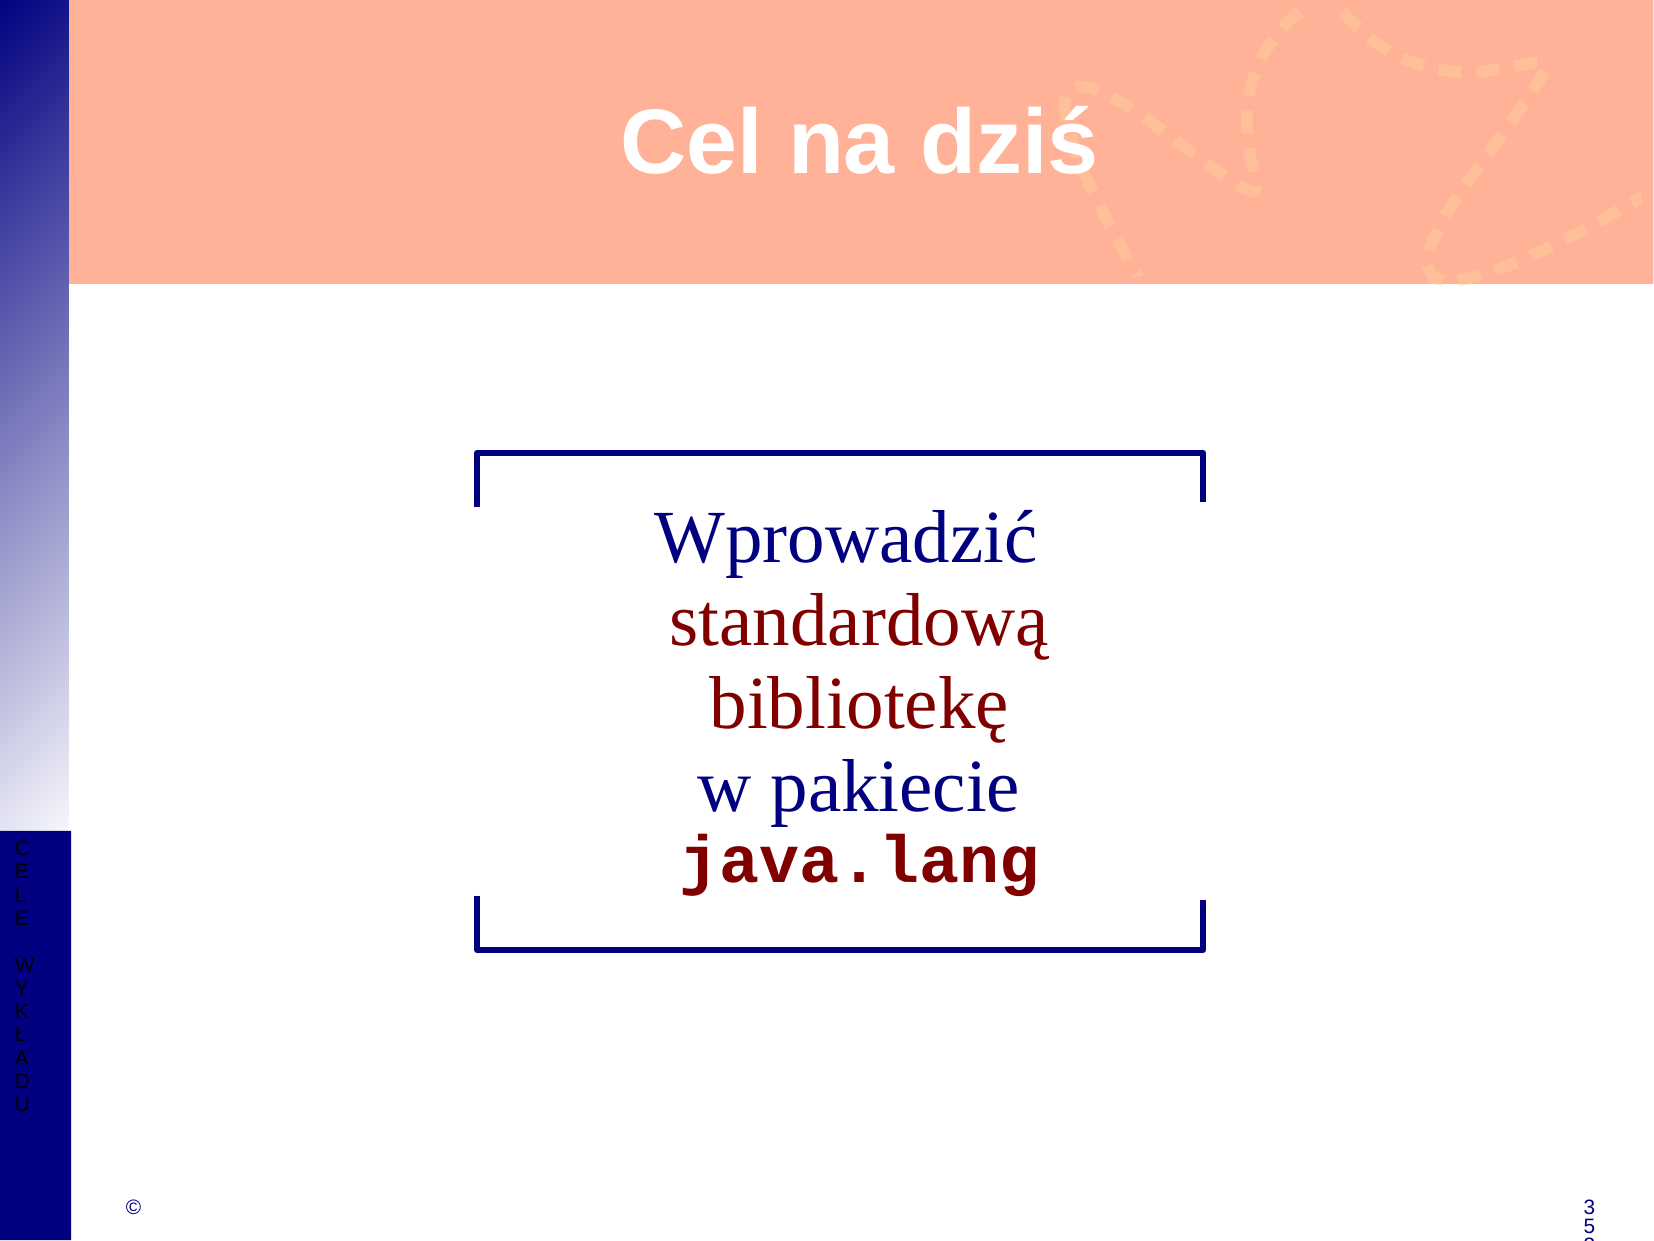

# Cel na dziś
Wprowadzić
standardową bibliotekę
w pakiecie java.lang
C
E
L
E
W
Y
K
Ł
A
D
U